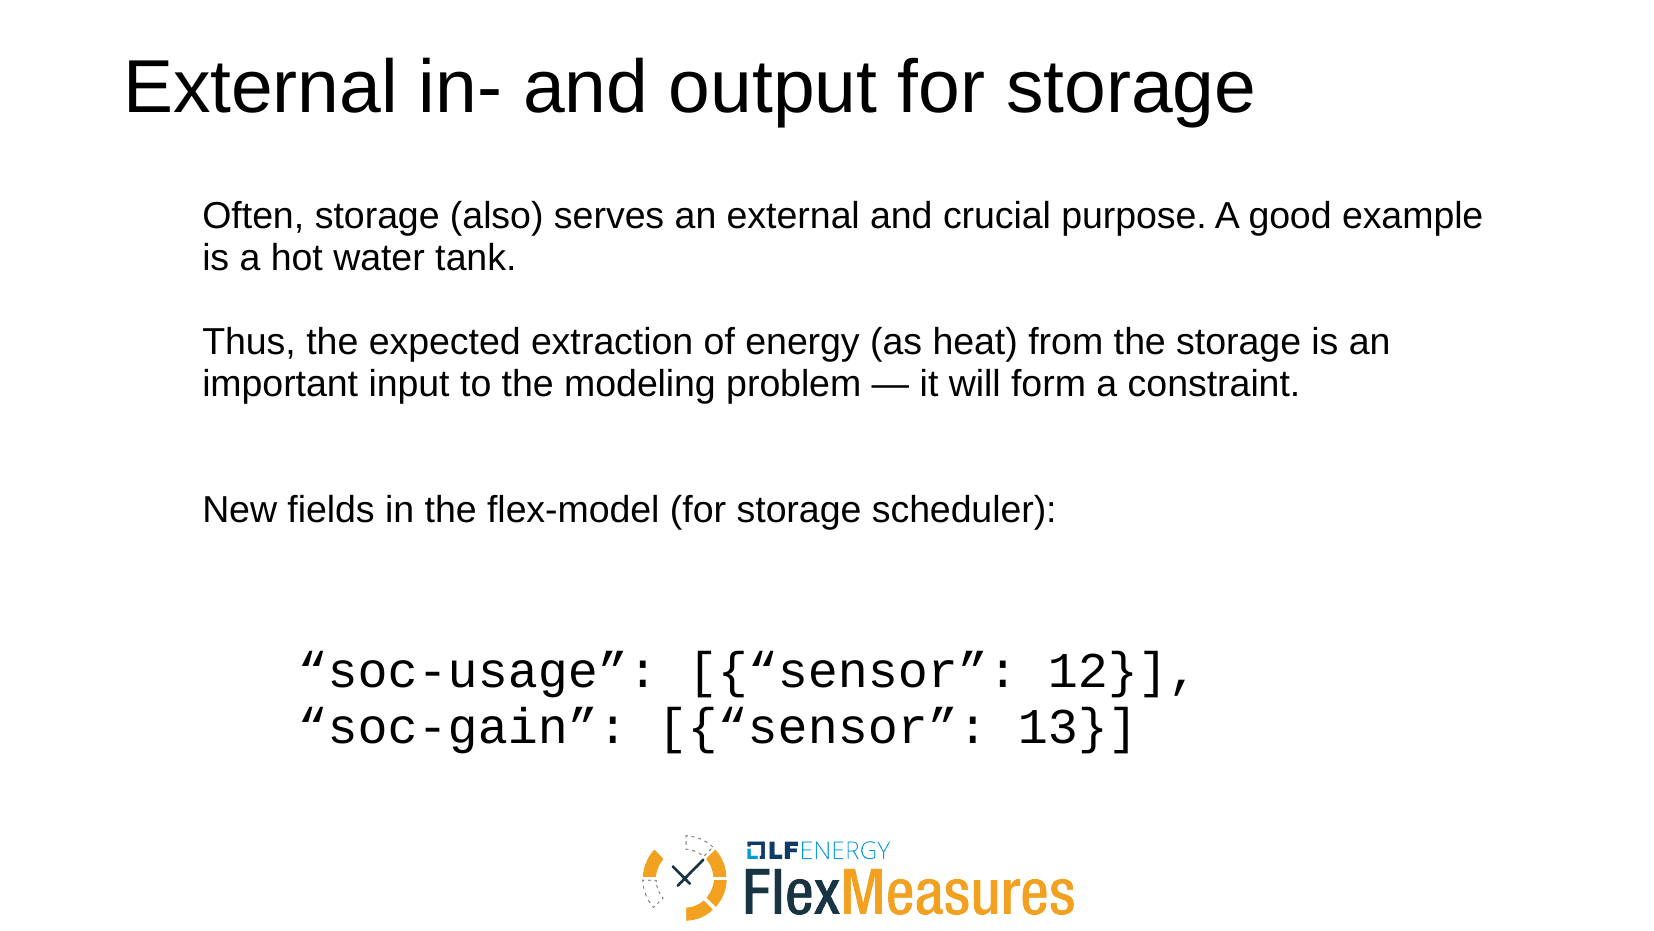

External in- and output for storage
Often, storage (also) serves an external and crucial purpose. A good example is a hot water tank.
Thus, the expected extraction of energy (as heat) from the storage is an important input to the modeling problem ― it will form a constraint.
New fields in the flex-model (for storage scheduler):
“soc-usage”: [{“sensor”: 12}],
“soc-gain”: [{“sensor”: 13}]